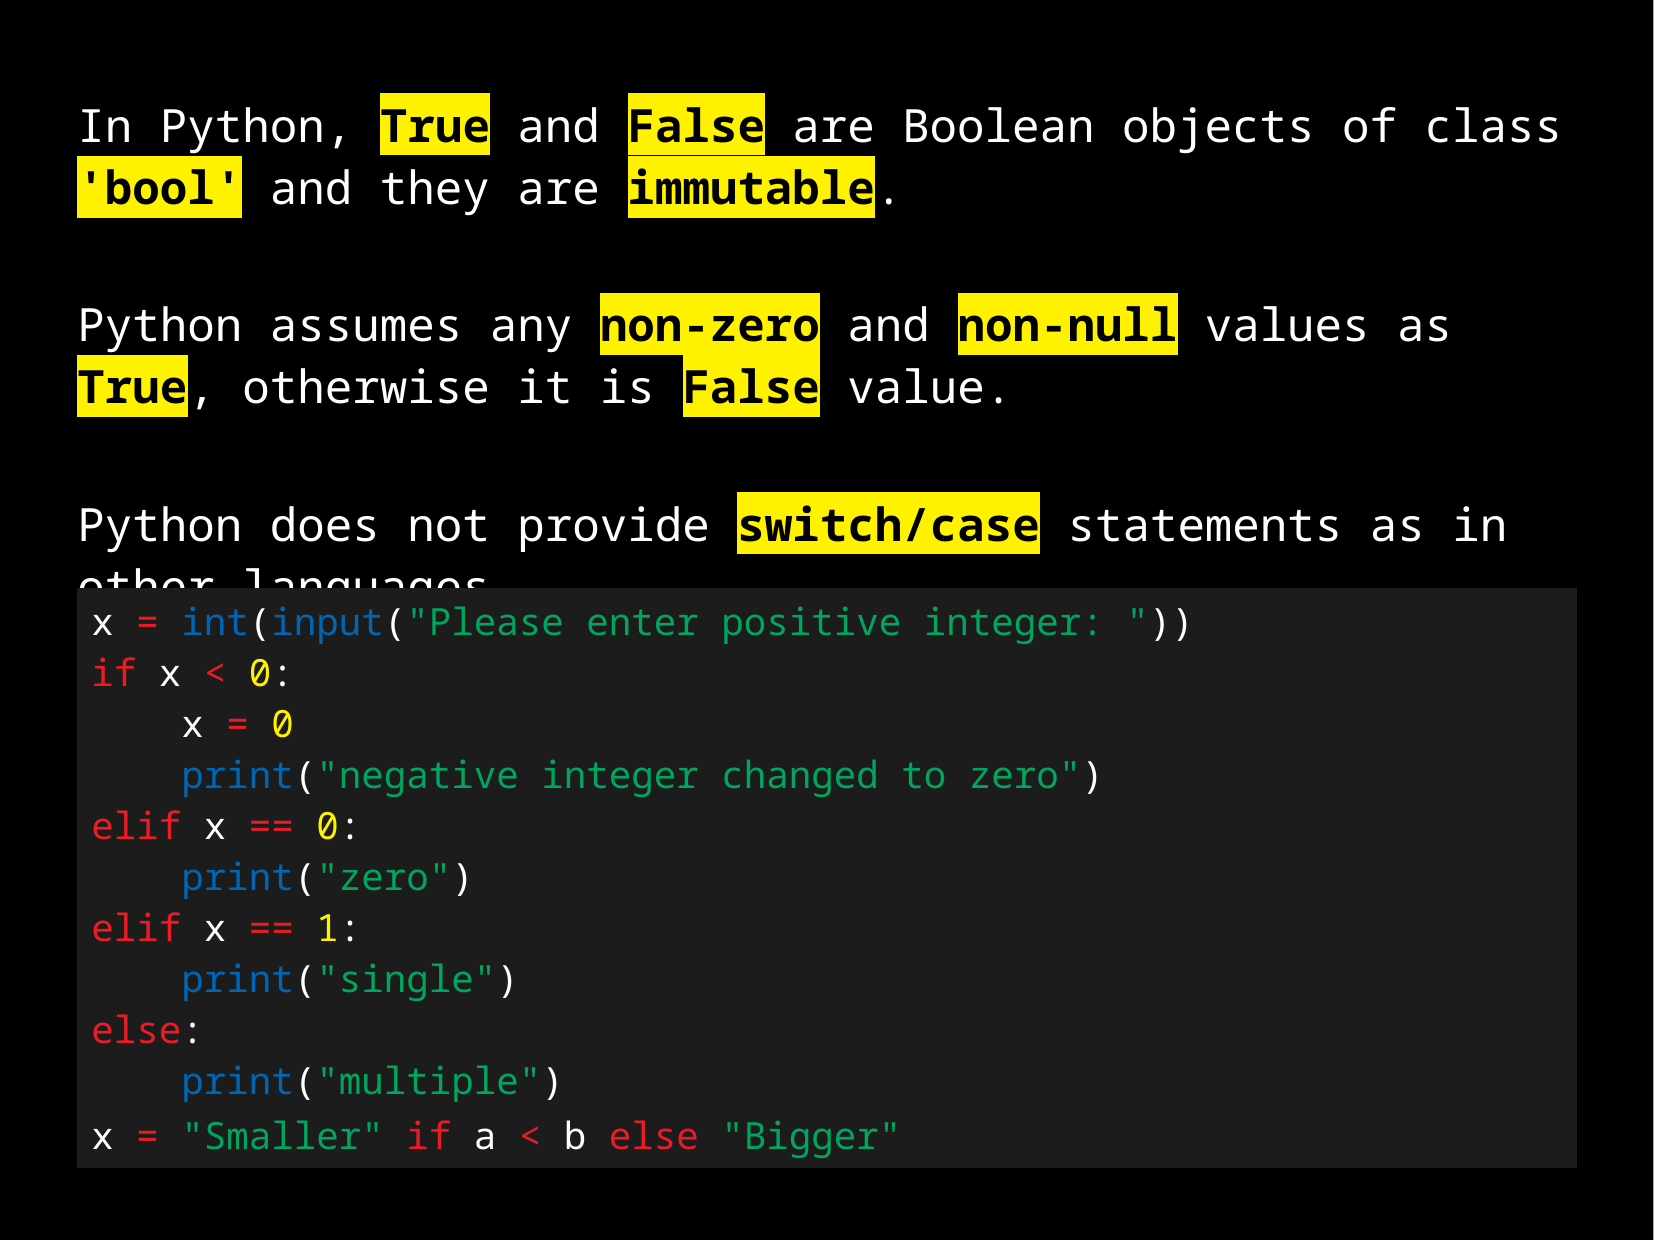

In Python, True and False are Boolean objects of class 'bool' and they are immutable.
Python assumes any non-zero and non-null values as True, otherwise it is False value.
Python does not provide switch/case statements as in other languages.
Example of Python if statement
Inline conditional expression
x = int(input("Please enter positive integer: "))
if x < 0:
 x = 0
 print("negative integer changed to zero")
elif x == 0:
 print("zero")
elif x == 1:
 print("single")
else:
 print("multiple")
x = "Smaller" if a < b else "Bigger"